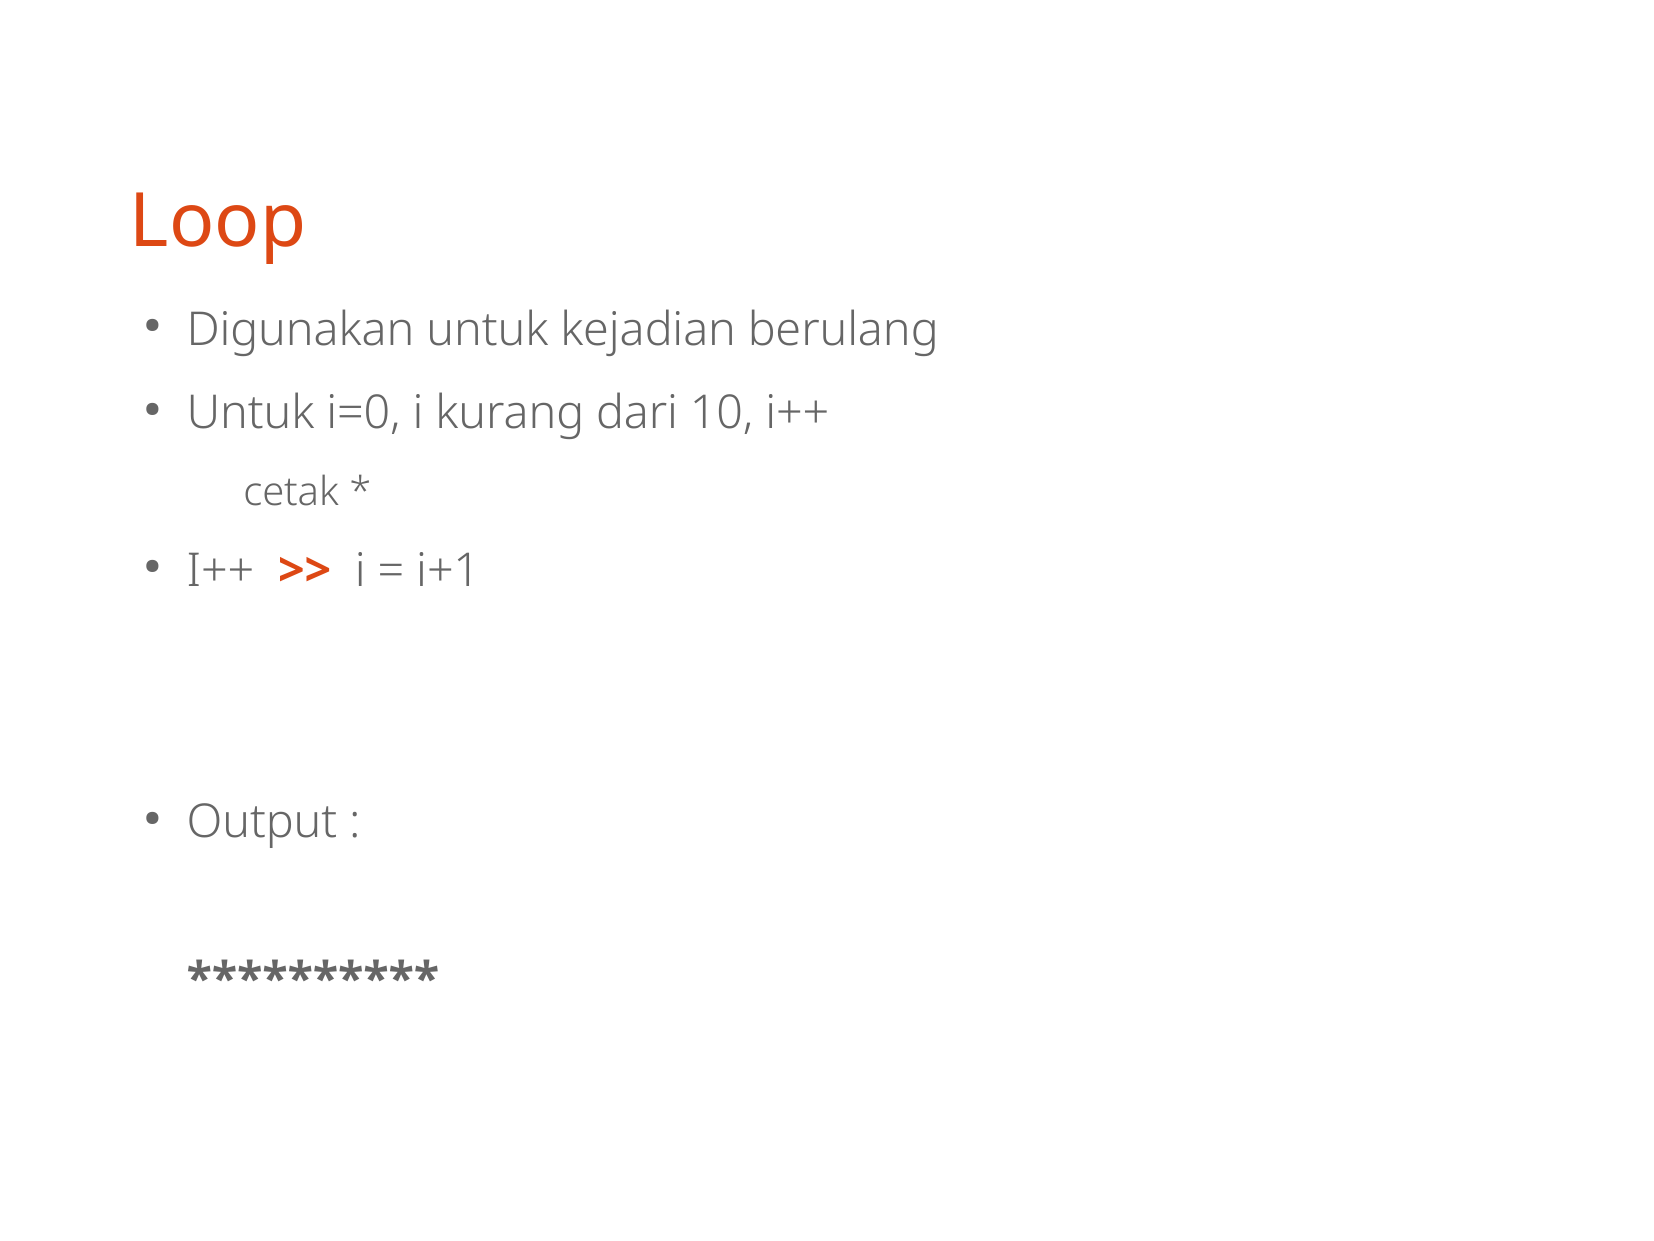

# Loop
Digunakan untuk kejadian berulang
Untuk i=0, i kurang dari 10, i++
cetak *
I++ >> i = i+1
Output :
**********